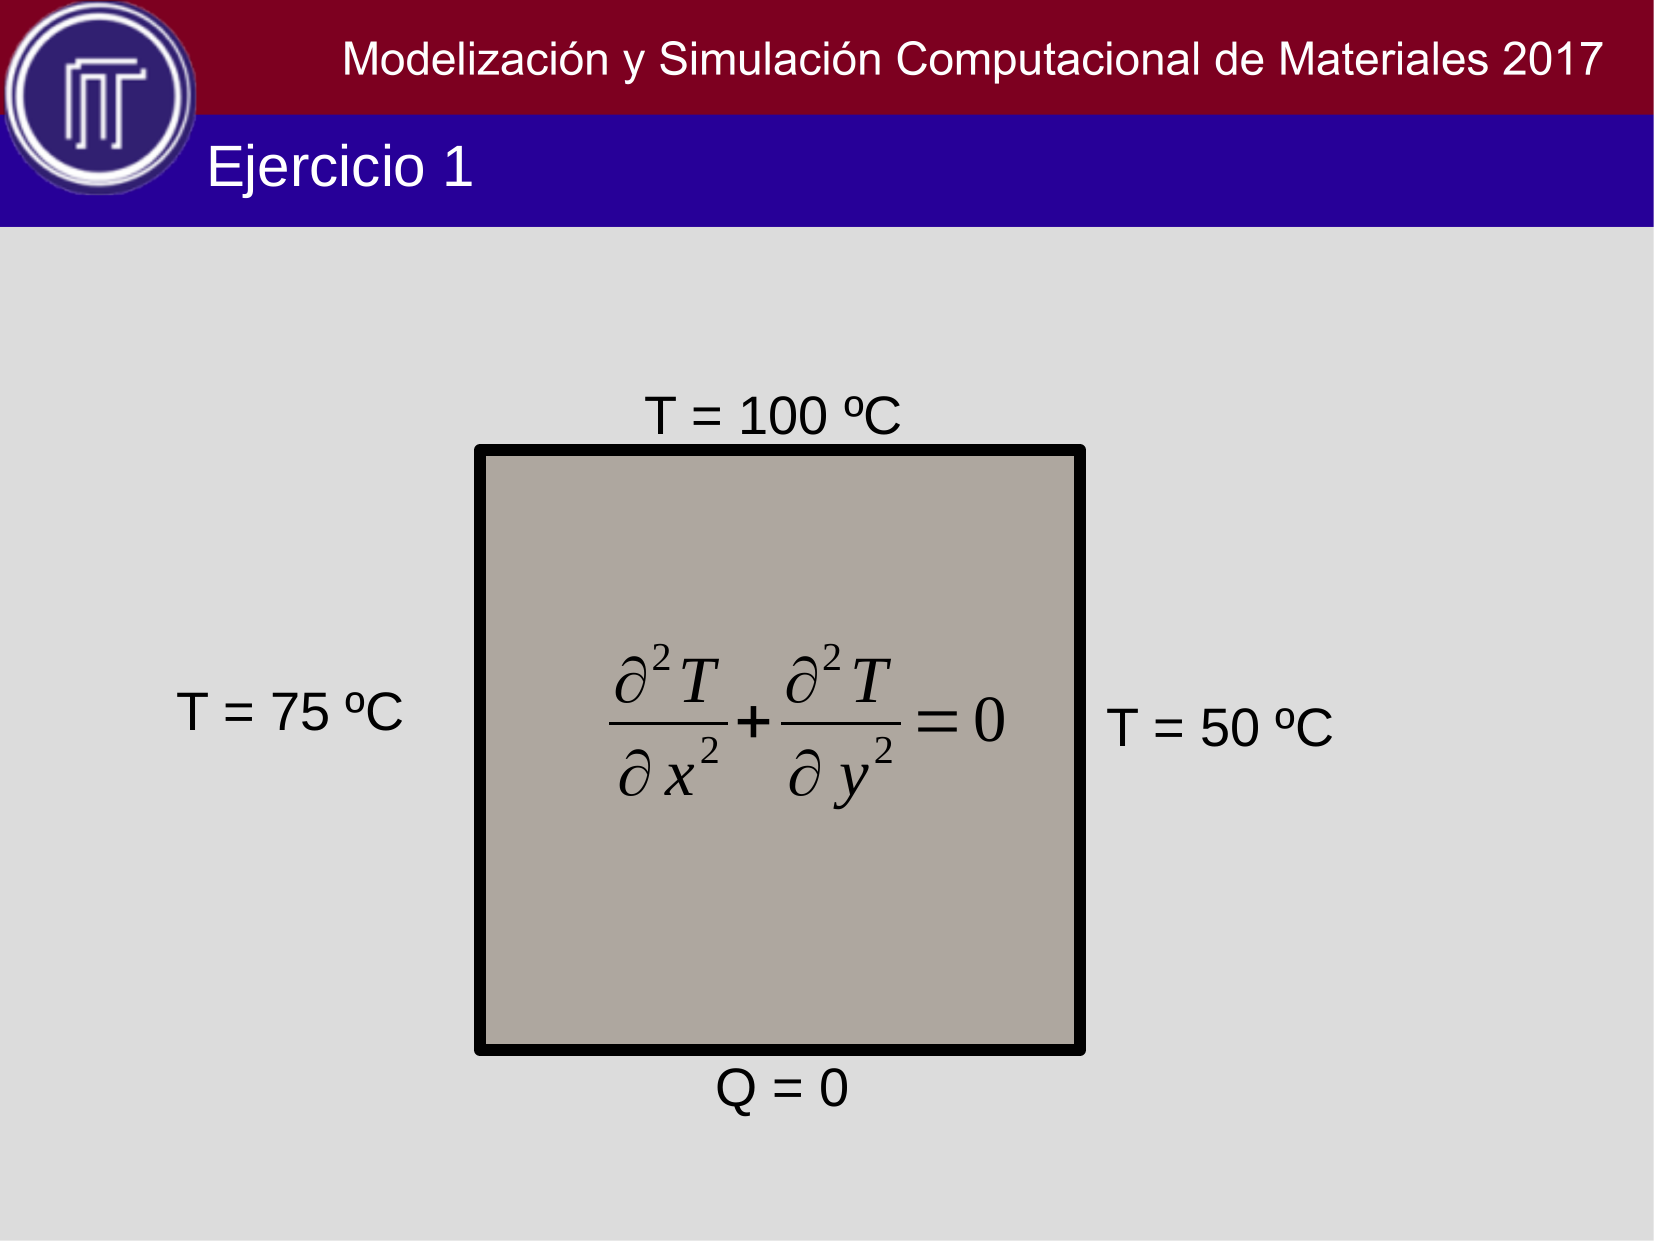

Ejercicio 1
T = 100 ºC
T = 75 ºC
T = 50 ºC
Q = 0